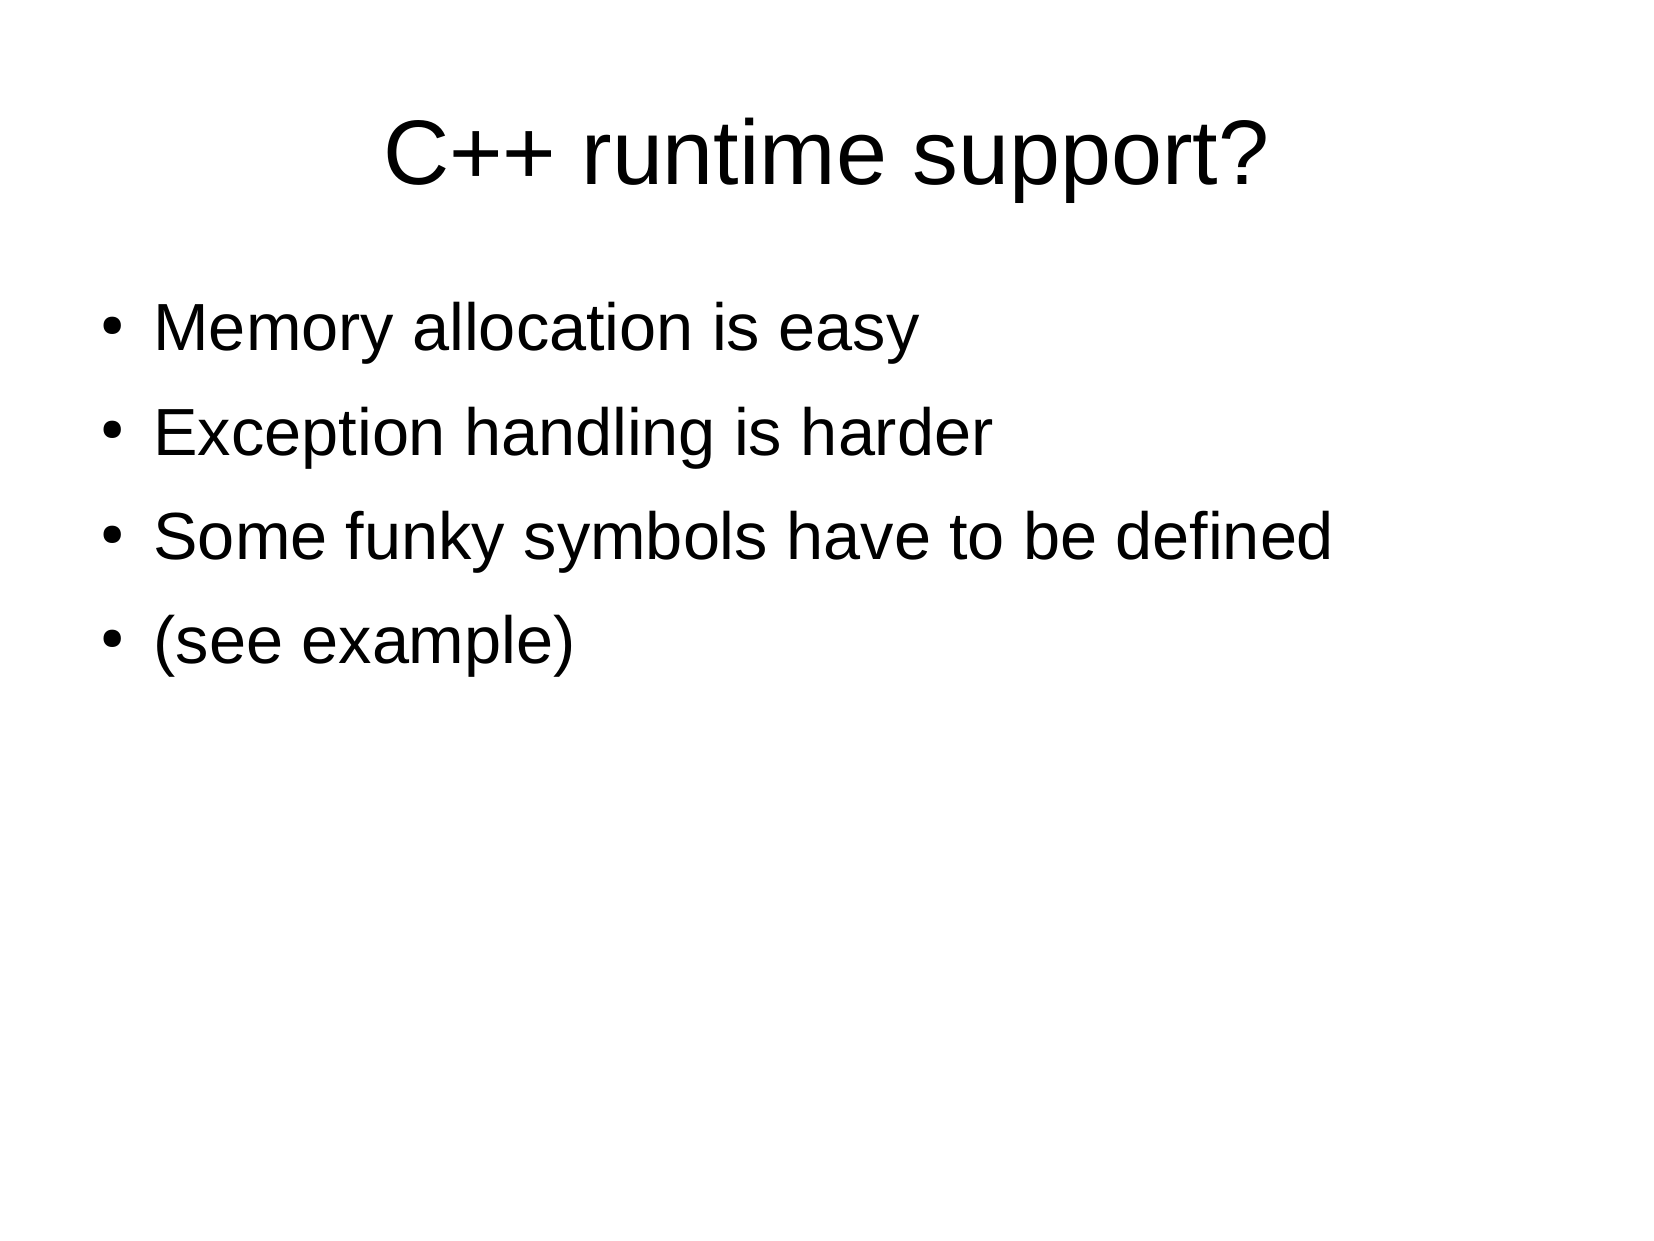

# C++ runtime support?
Memory allocation is easy
Exception handling is harder
Some funky symbols have to be defined
(see example)